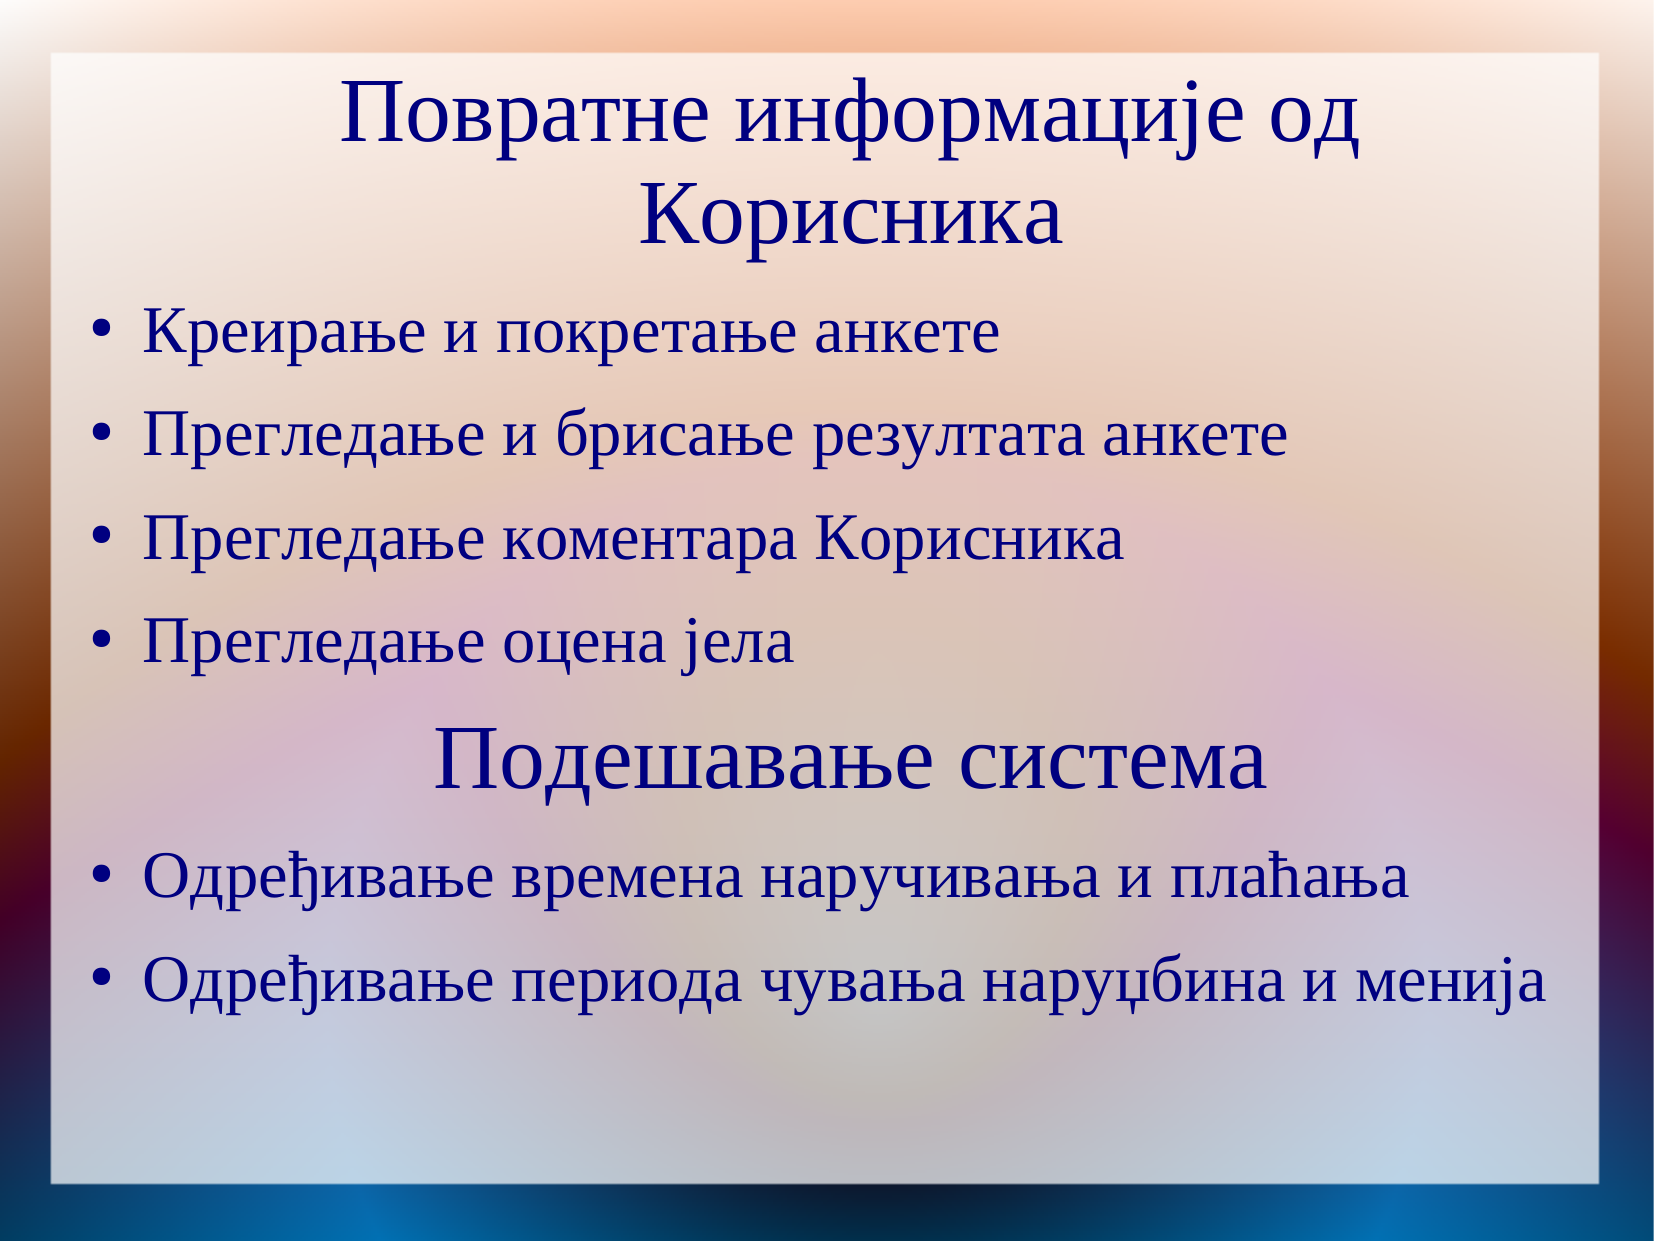

# Повратне информације од Корисника
Креирање и покретање анкете
Прегледање и брисање резултата анкете
Прегледање коментара Корисника
Прегледање оцена јела
Подешавање система
Одређивање времена наручивања и плаћања
Одређивање периода чувања наруџбина и менија